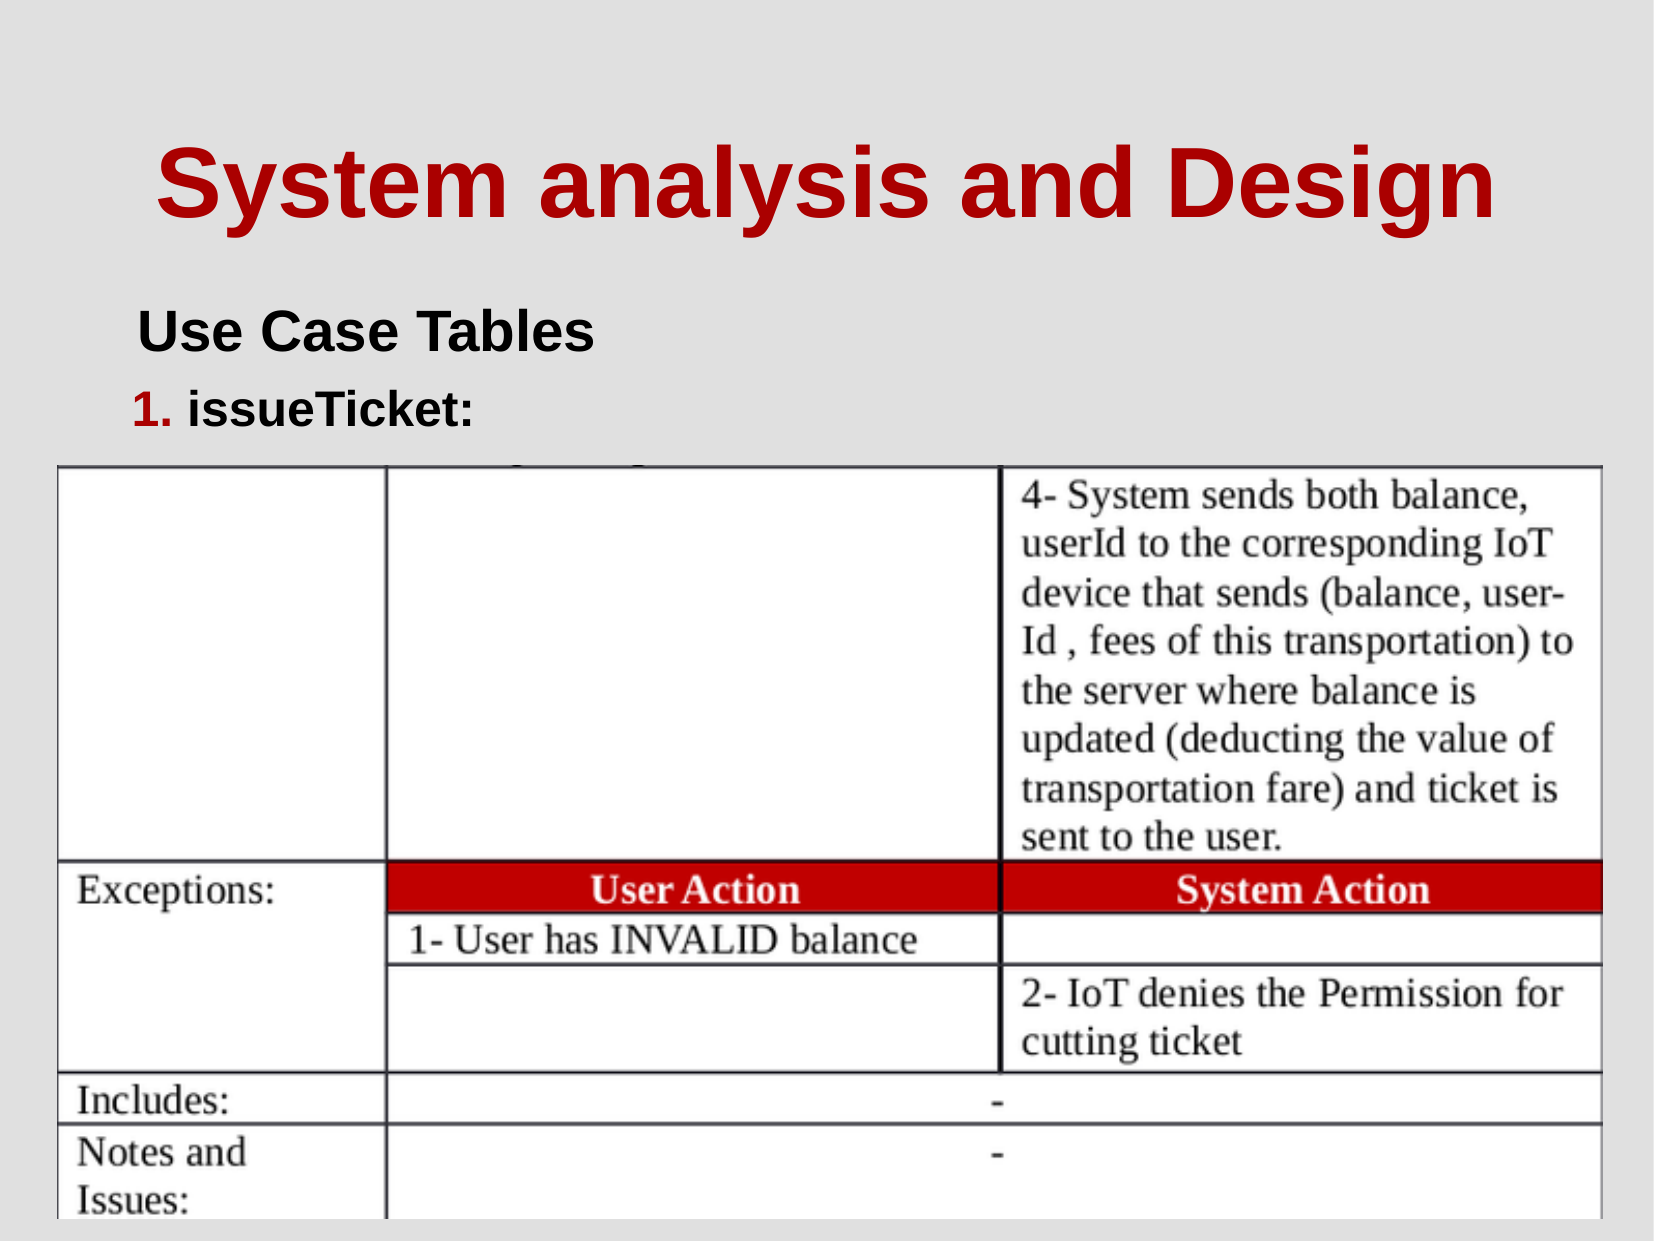

System analysis and Design
Use Case Tables
1. issueTicket: